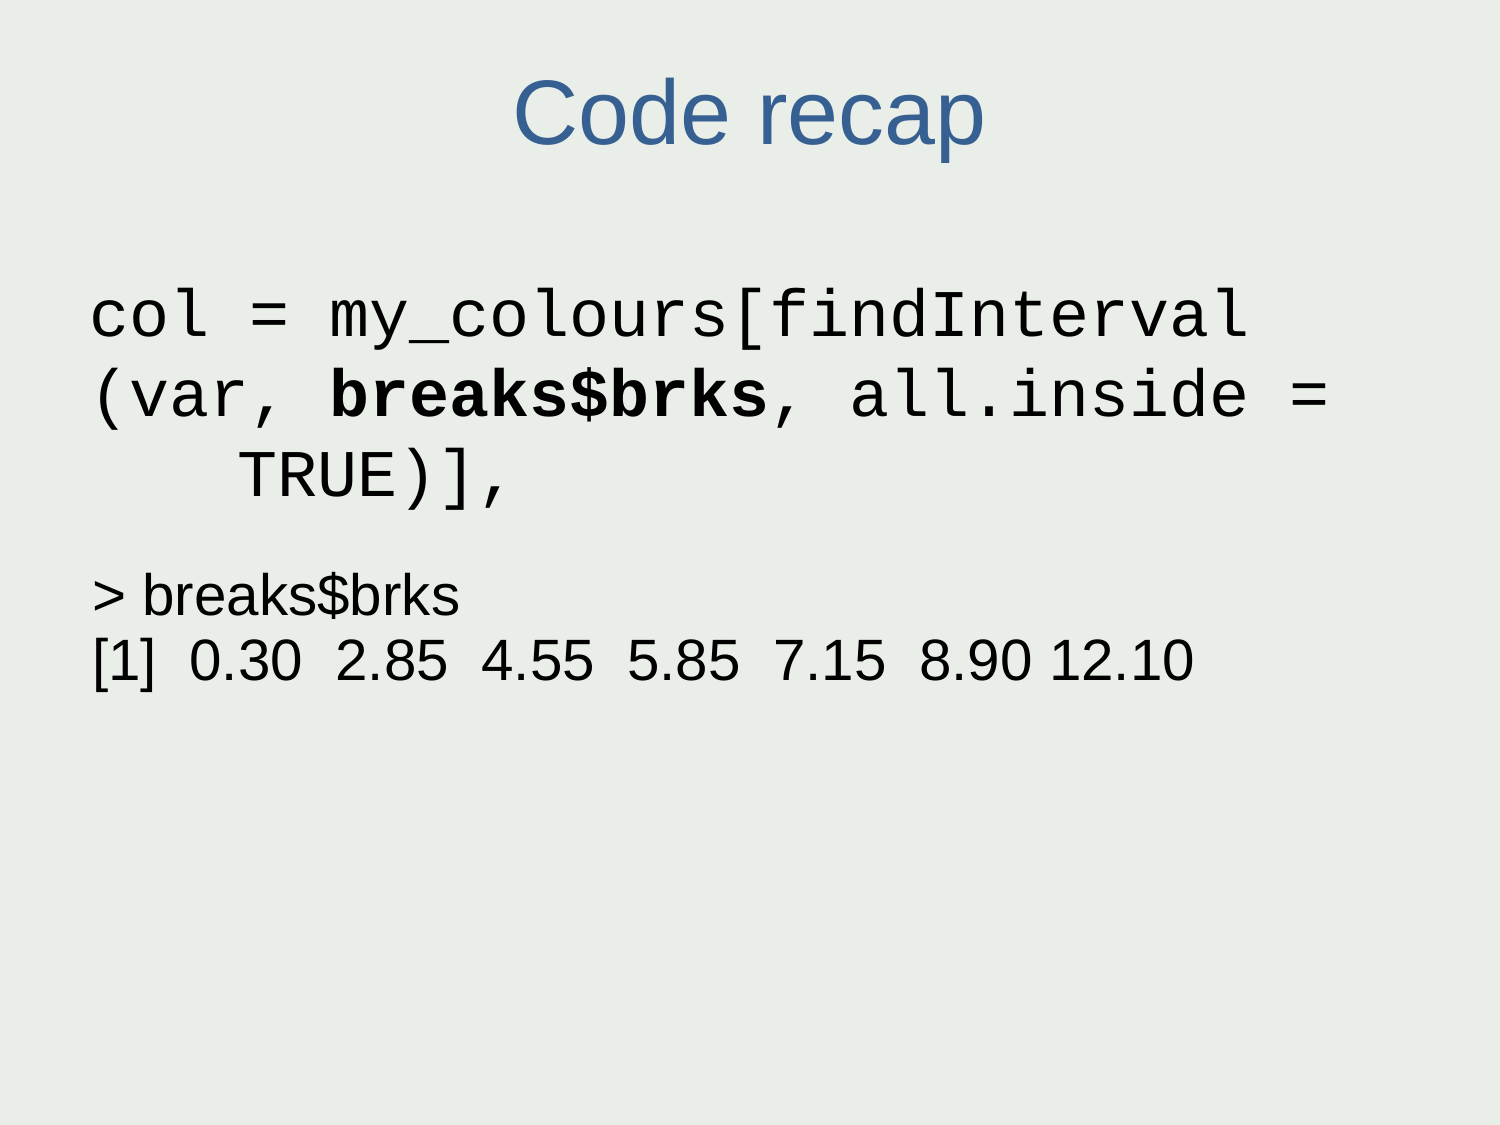

Code recap
col = my_colours[findInterval 	(var, breaks$brks, all.inside = 		TRUE)],
> breaks$brks
[1] 0.30 2.85 4.55 5.85 7.15 8.90 12.10